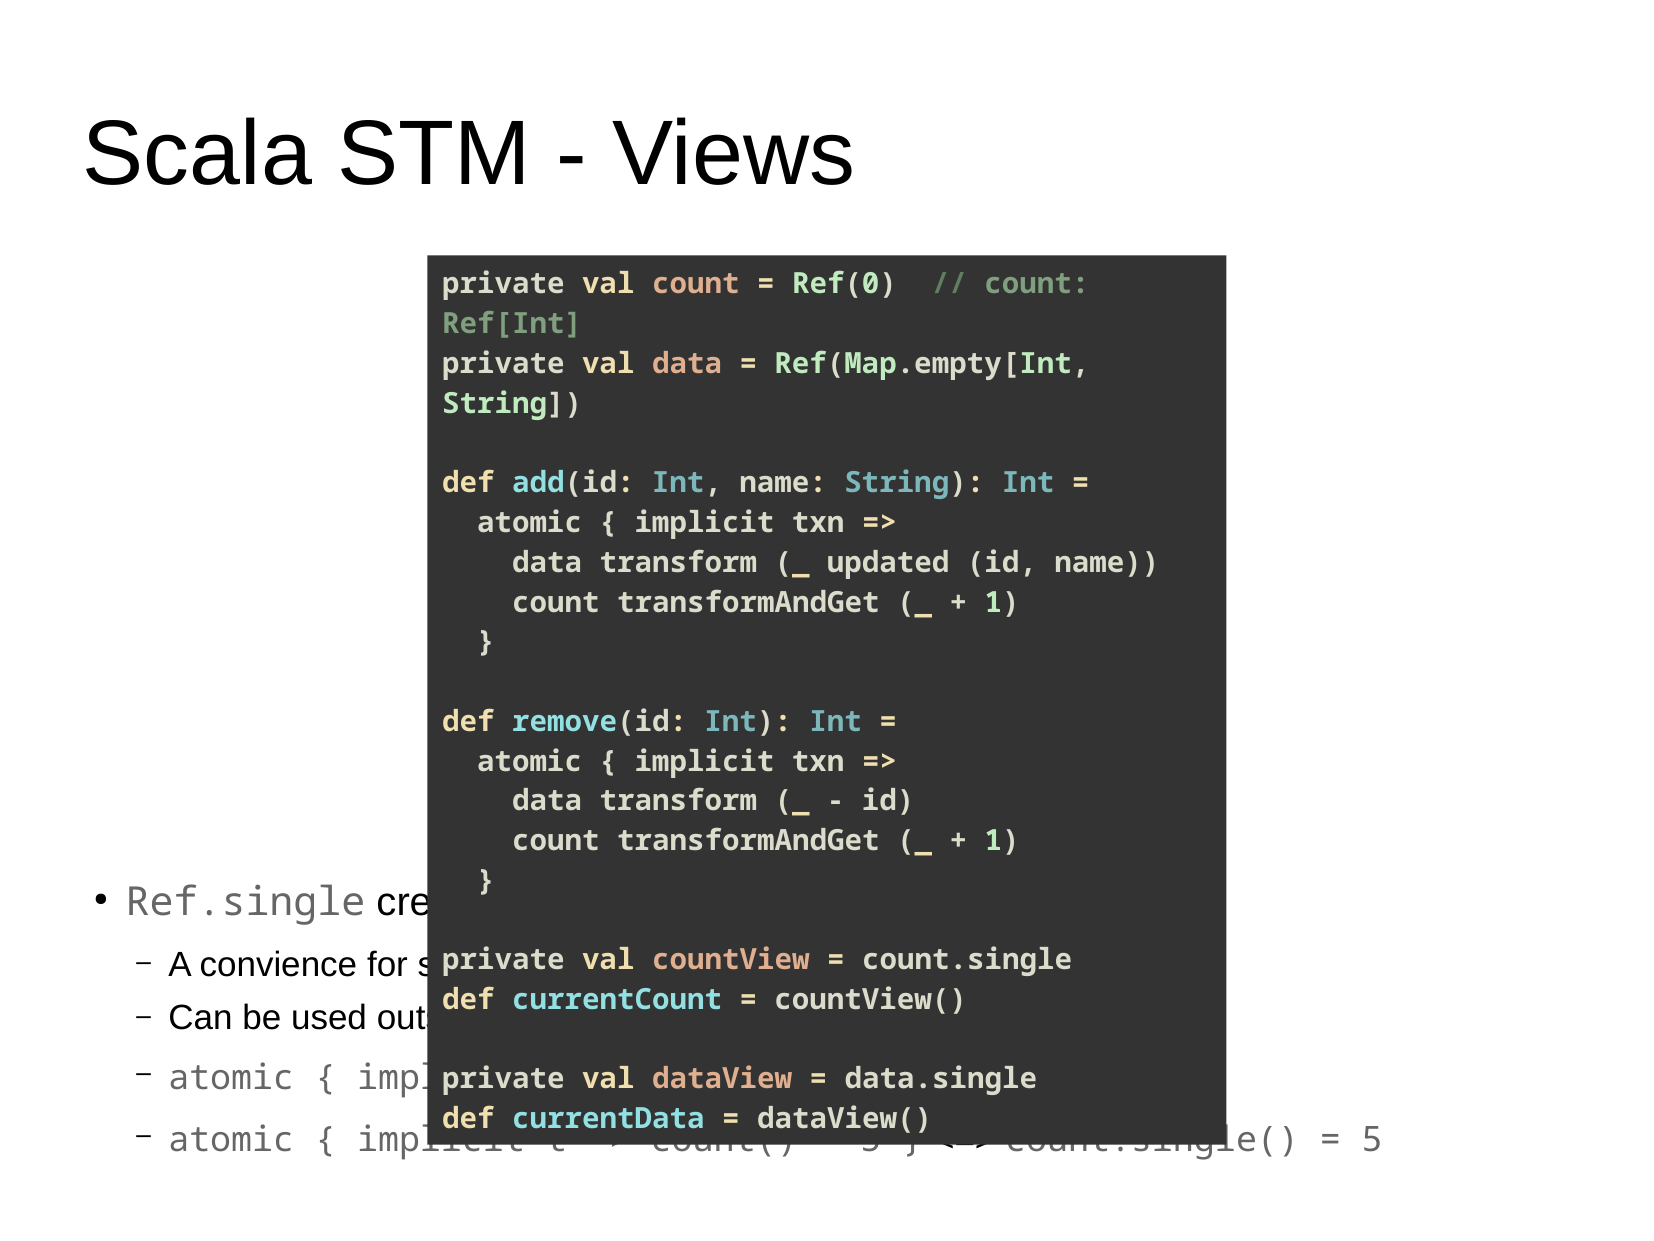

# Scala STM - Views
private val count = Ref(0) // count: Ref[Int]
private val data = Ref(Map.empty[Int, String])
def add(id: Int, name: String): Int =
 atomic { implicit txn =>
 data transform (_ updated (id, name))
 count transformAndGet (_ + 1)
 }
def remove(id: Int): Int =
 atomic { implicit txn =>
 data transform (_ - id)
 count transformAndGet (_ + 1)
 }
private val countView = count.single
def currentCount = countView()
private val dataView = data.single
def currentData = dataView()
Ref.single creates a View
A convience for single statement operations
Can be used outside of a transaction
atomic { implicit t => count() } <=> count.single()
atomic { implicit t => count() = 5 } <=> count.single() = 5